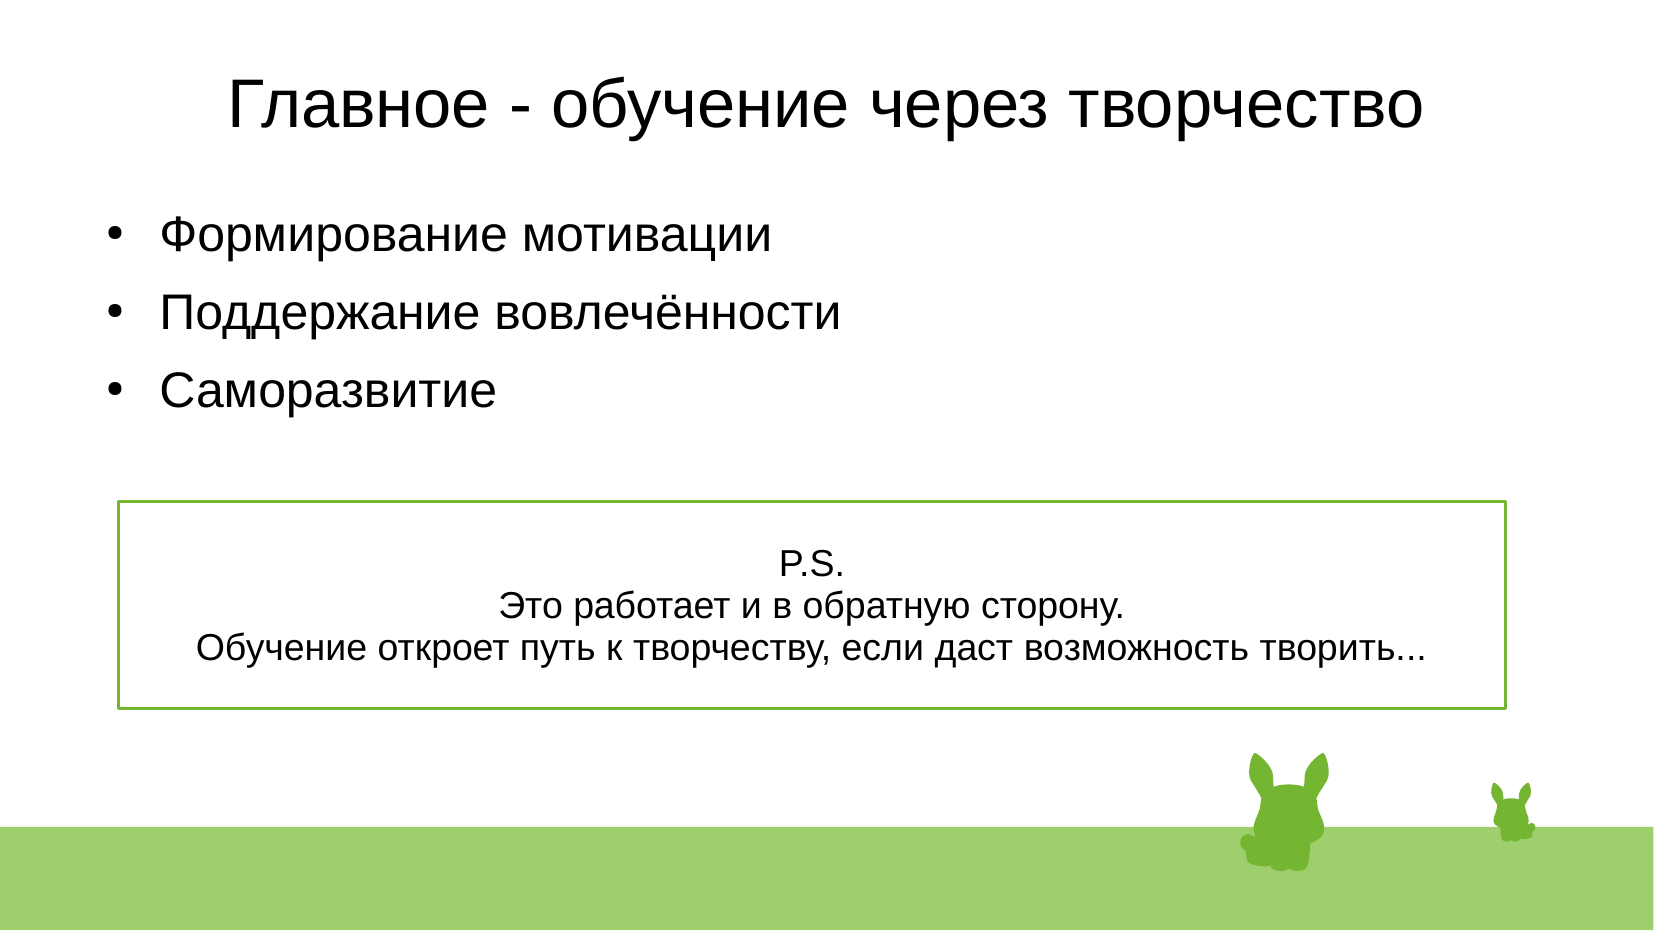

# Главное - обучение через творчество
Формирование мотивации
Поддержание вовлечённости
Саморазвитие
P.S.
Это работает и в обратную сторону.
Обучение откроет путь к творчеству, если даст возможность творить...